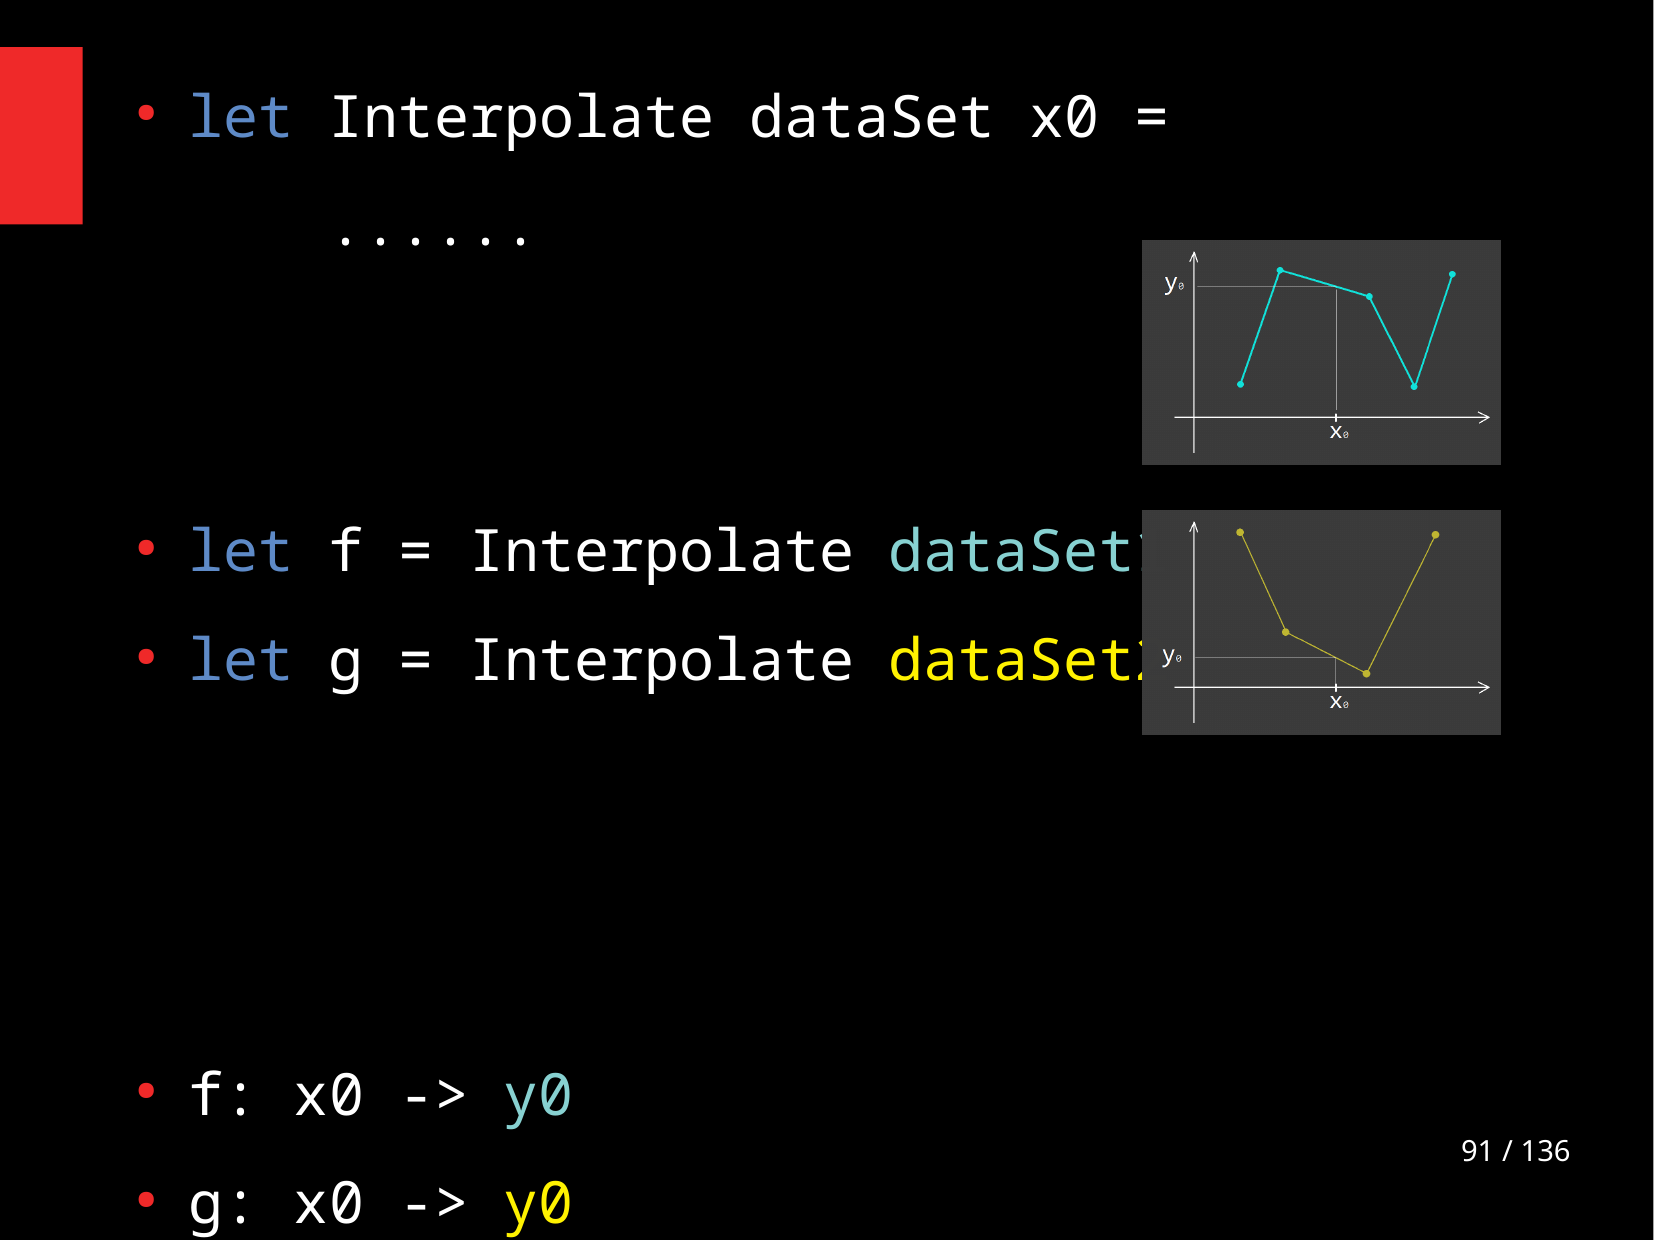

# let Interpolate dataSet x0 =
 ......
let f = Interpolate dataSet1
let g = Interpolate dataSet2
f: x0 -> y0
g: x0 -> y0
91